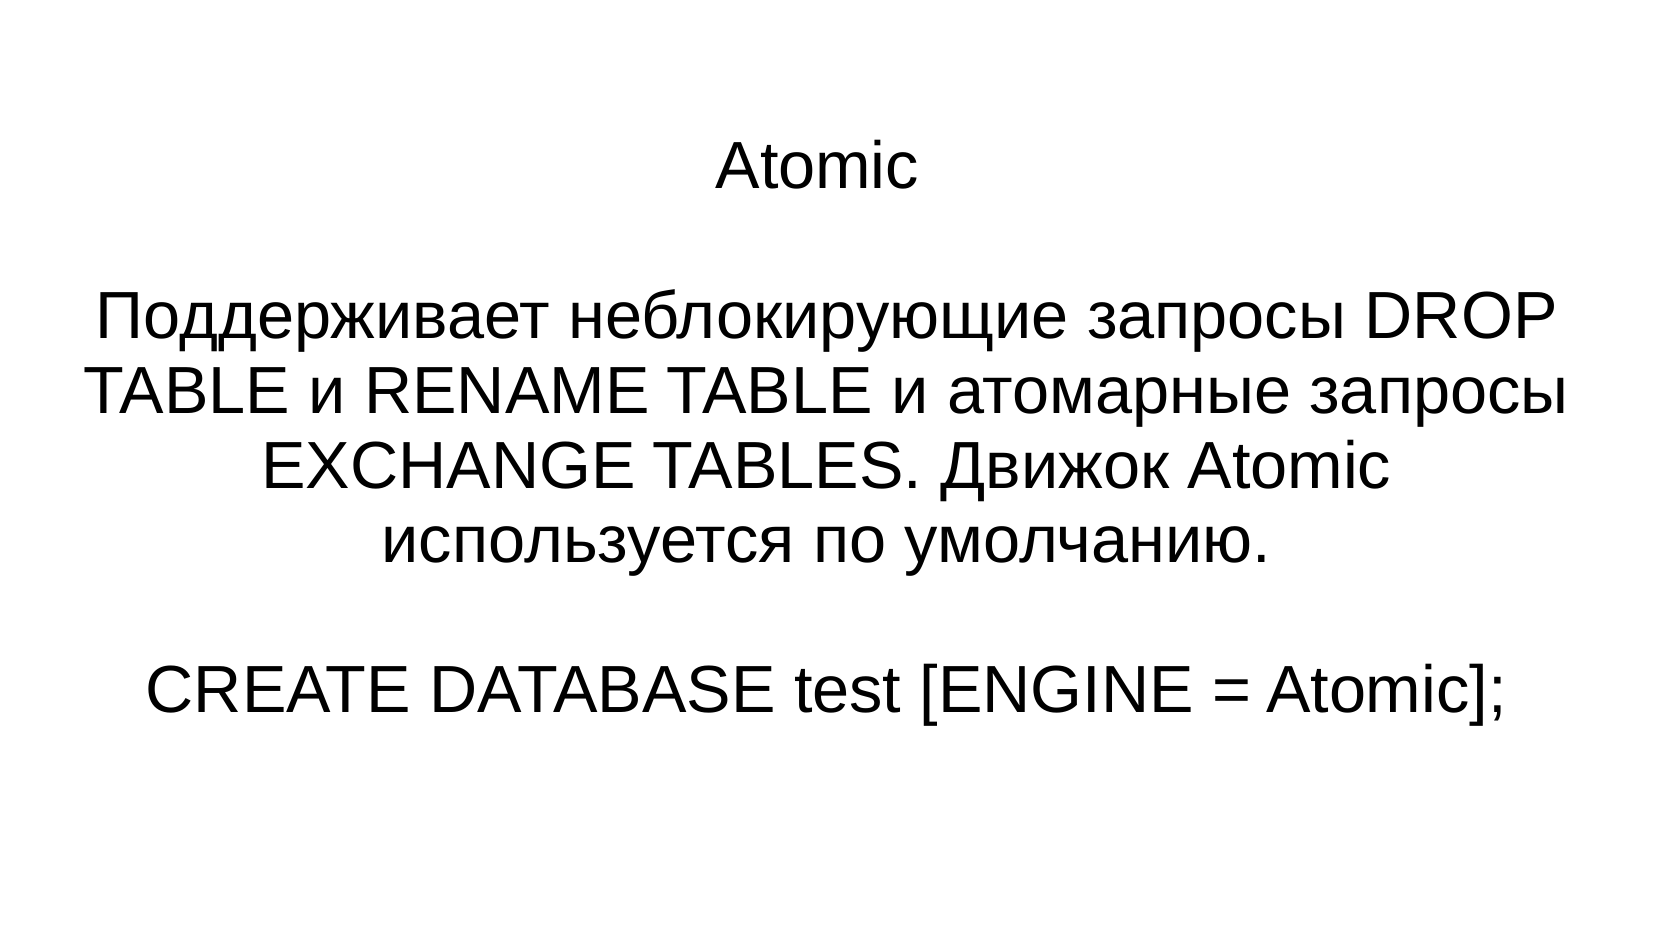

# Atomic
Поддерживает неблокирующие запросы DROP TABLE и RENAME TABLE и атомарные запросы EXCHANGE TABLES. Движок Atomic используется по умолчанию.
CREATE DATABASE test [ENGINE = Atomic];